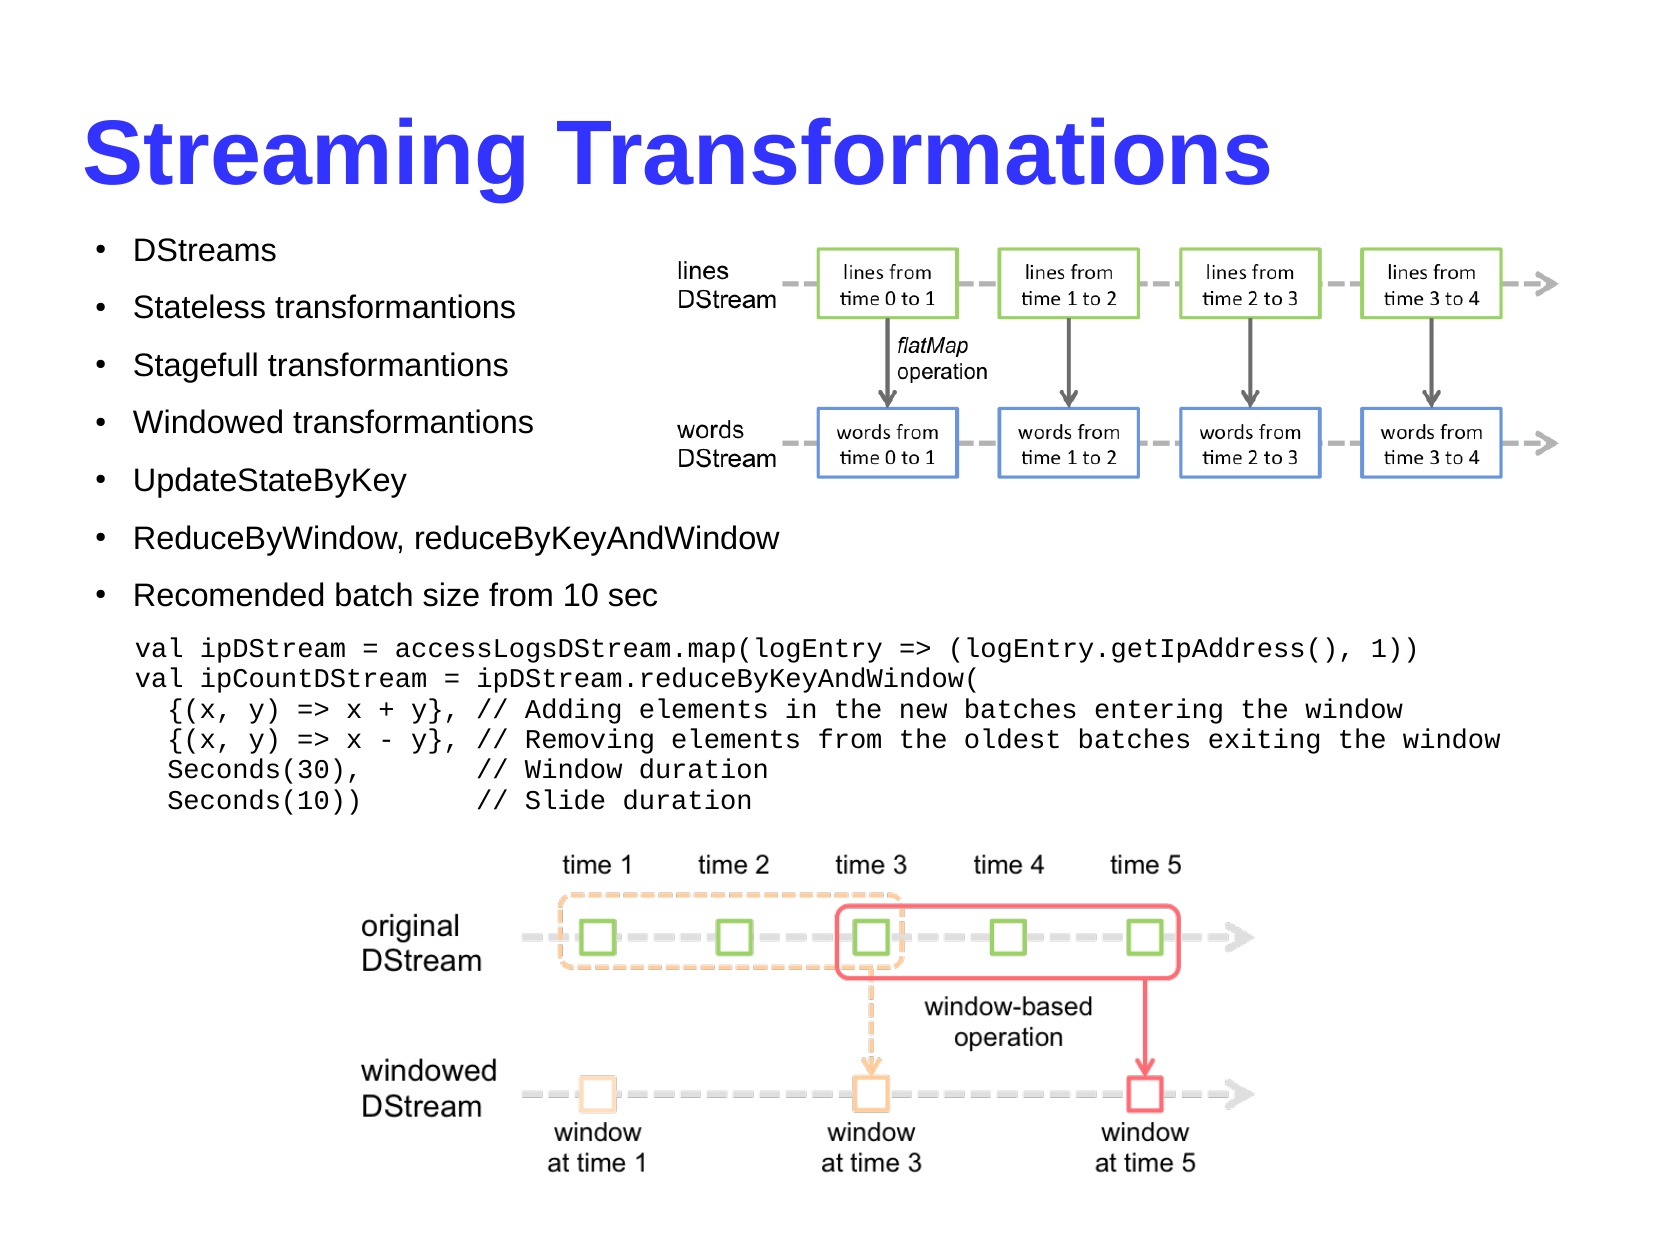

# Streaming Transformations
DStreams
Stateless transformantions
Stagefull transformantions
Windowed transformantions
UpdateStateByKey
ReduceByWindow, reduceByKeyAndWindow
Recomended batch size from 10 sec
val ipDStream = accessLogsDStream.map(logEntry => (logEntry.getIpAddress(), 1))
val ipCountDStream = ipDStream.reduceByKeyAndWindow(
 {(x, y) => x + y}, // Adding elements in the new batches entering the window
 {(x, y) => x - y}, // Removing elements from the oldest batches exiting the window
 Seconds(30), // Window duration
 Seconds(10)) // Slide duration